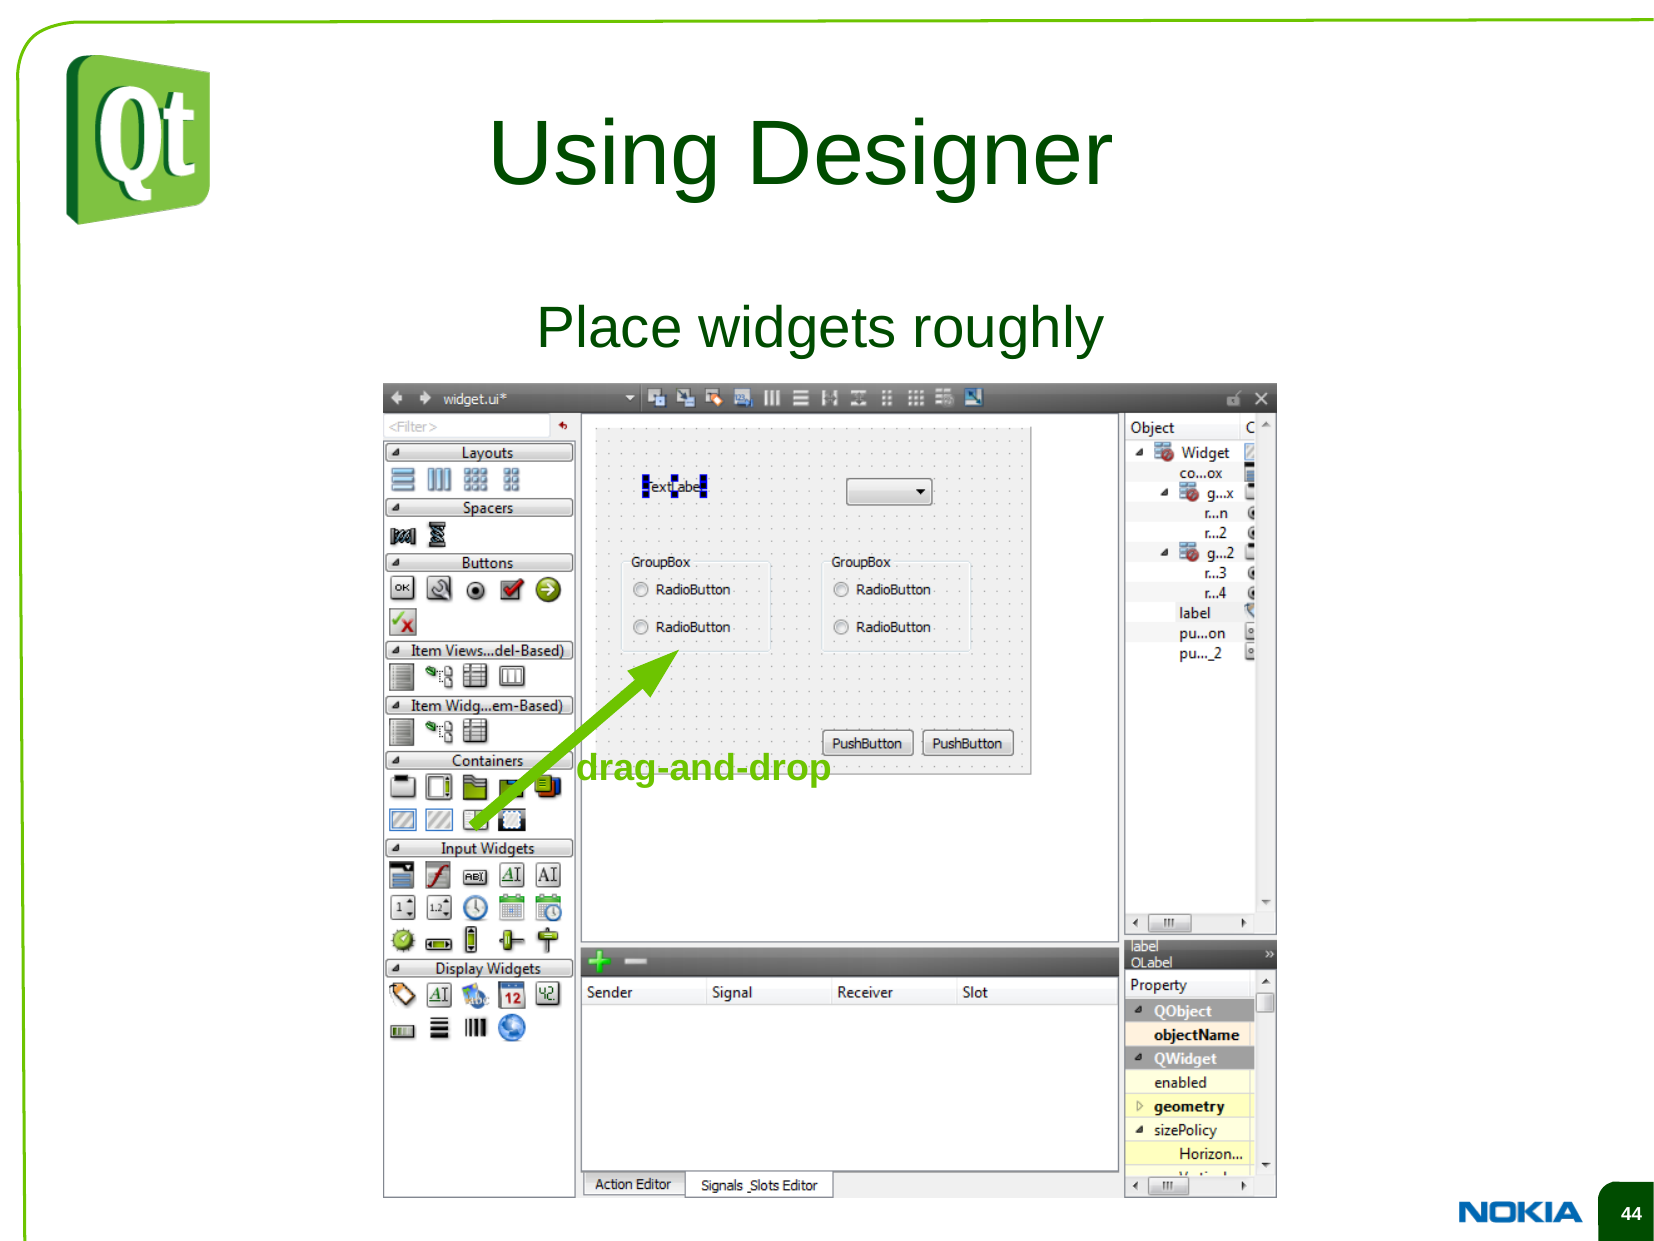

# Using Designer
Place widgets roughly
drag-and-drop